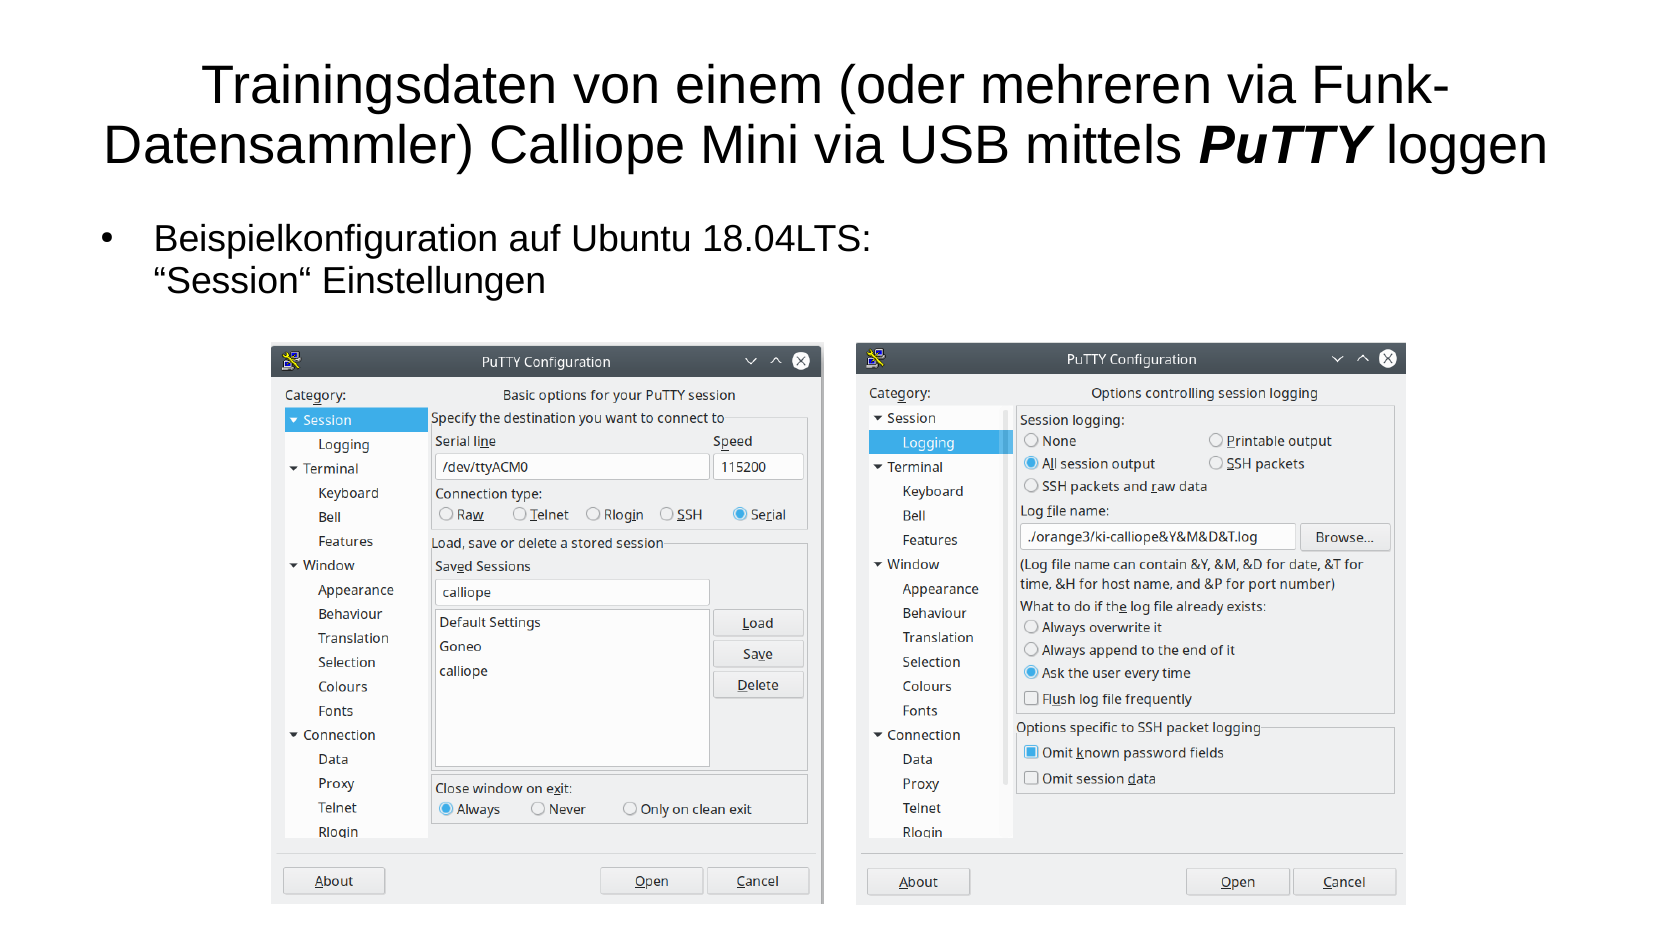

# Trainingsdaten von einem (oder mehreren via Funk-Datensammler) Calliope Mini via USB mittels PuTTY loggen
Beispielkonfiguration auf Ubuntu 18.04LTS:
“Session“ Einstellungen